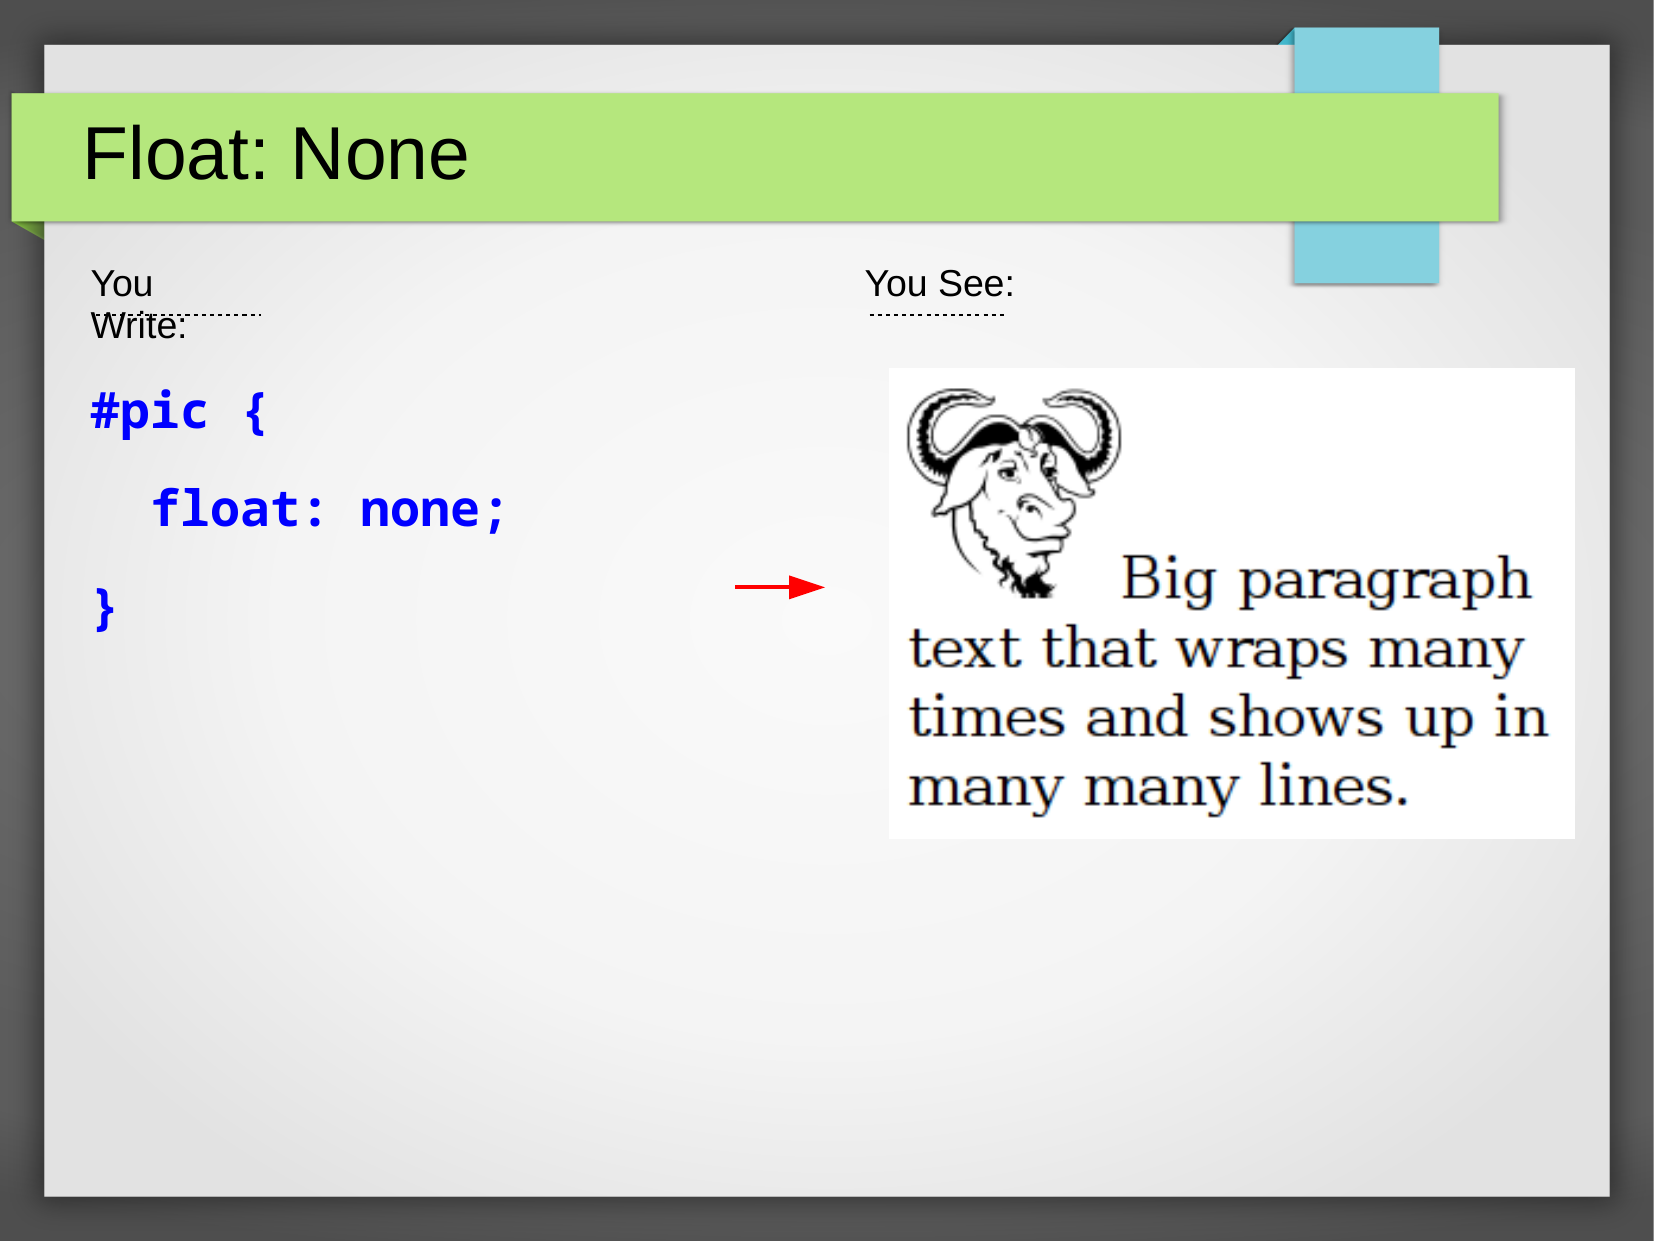

# Float: None
You Write:
You See:
#pic {
 float: none;
}